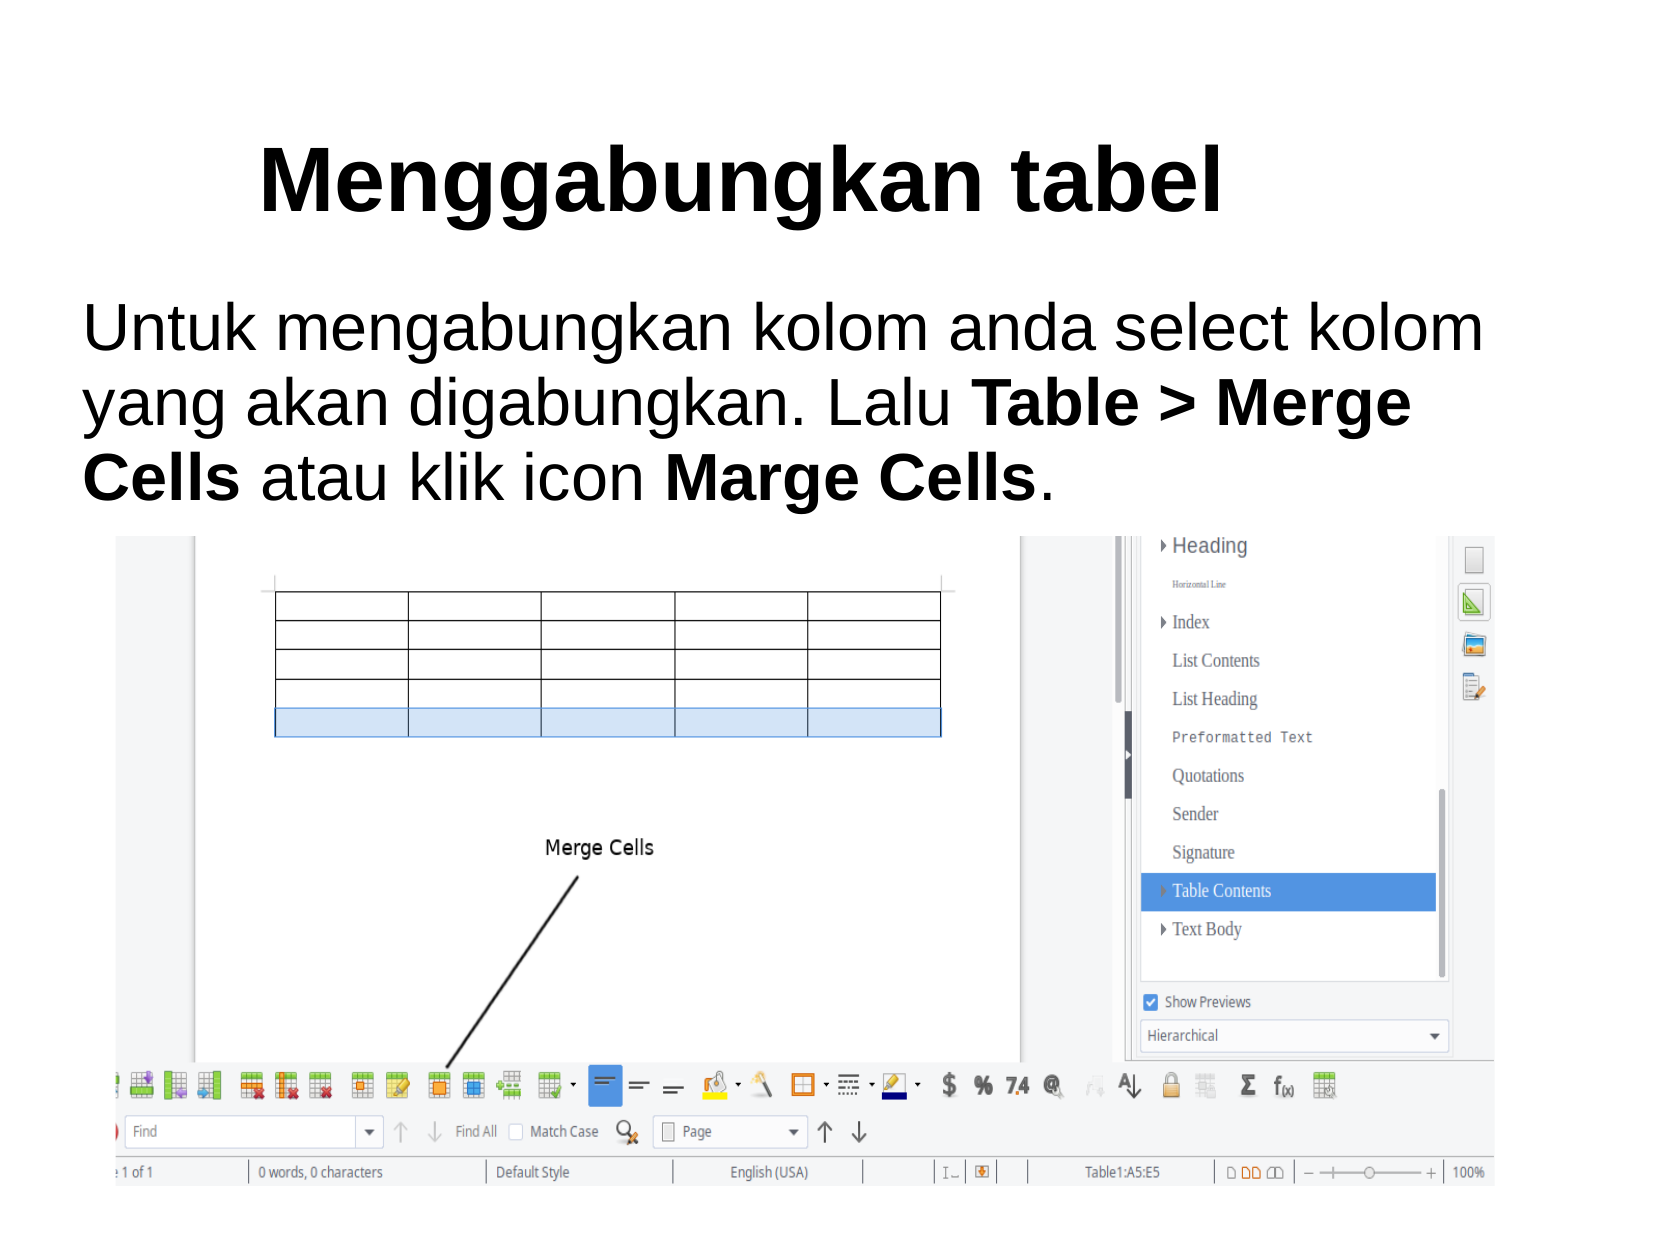

# Menggabungkan tabel
Untuk mengabungkan kolom anda select kolom yang akan digabungkan. Lalu Table > Merge Cells atau klik icon Marge Cells.